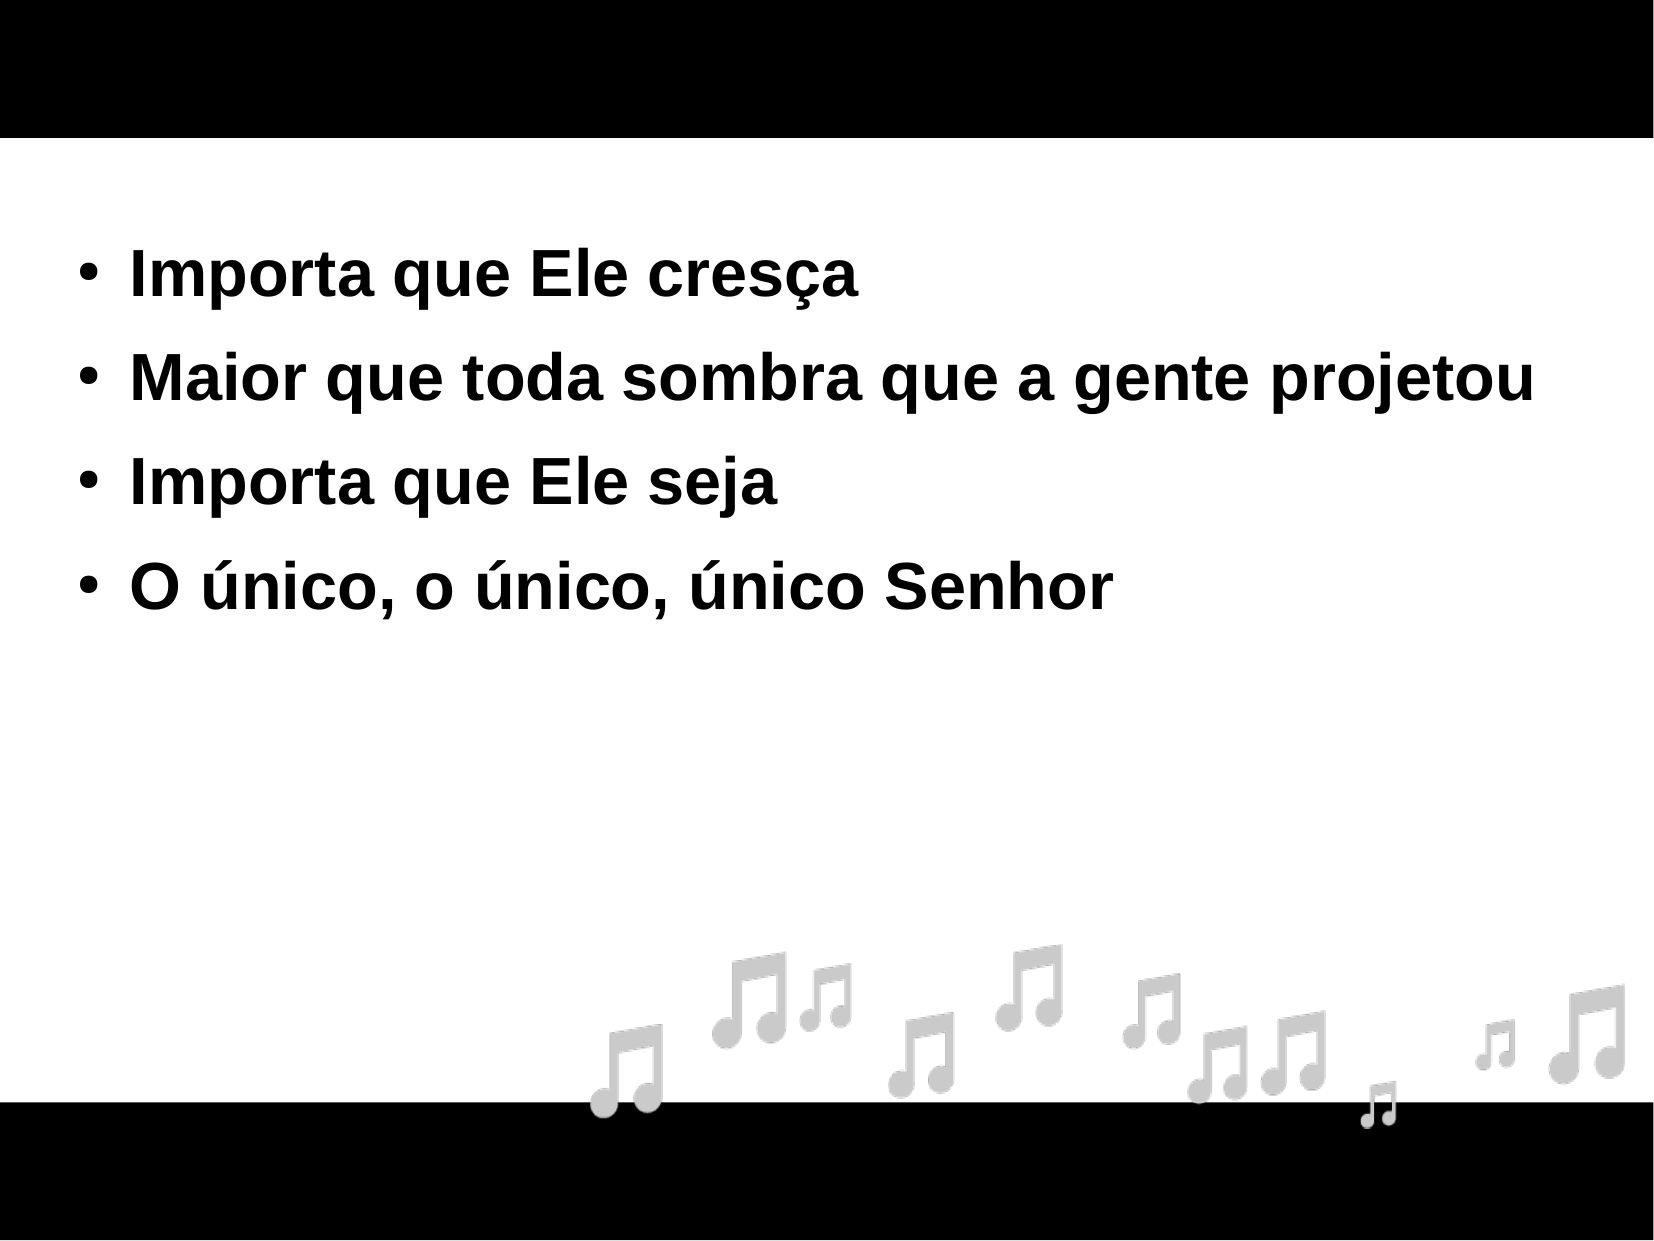

# Importa que Ele cresça
Maior que toda sombra que a gente projetou
Importa que Ele seja
O único, o único, único Senhor